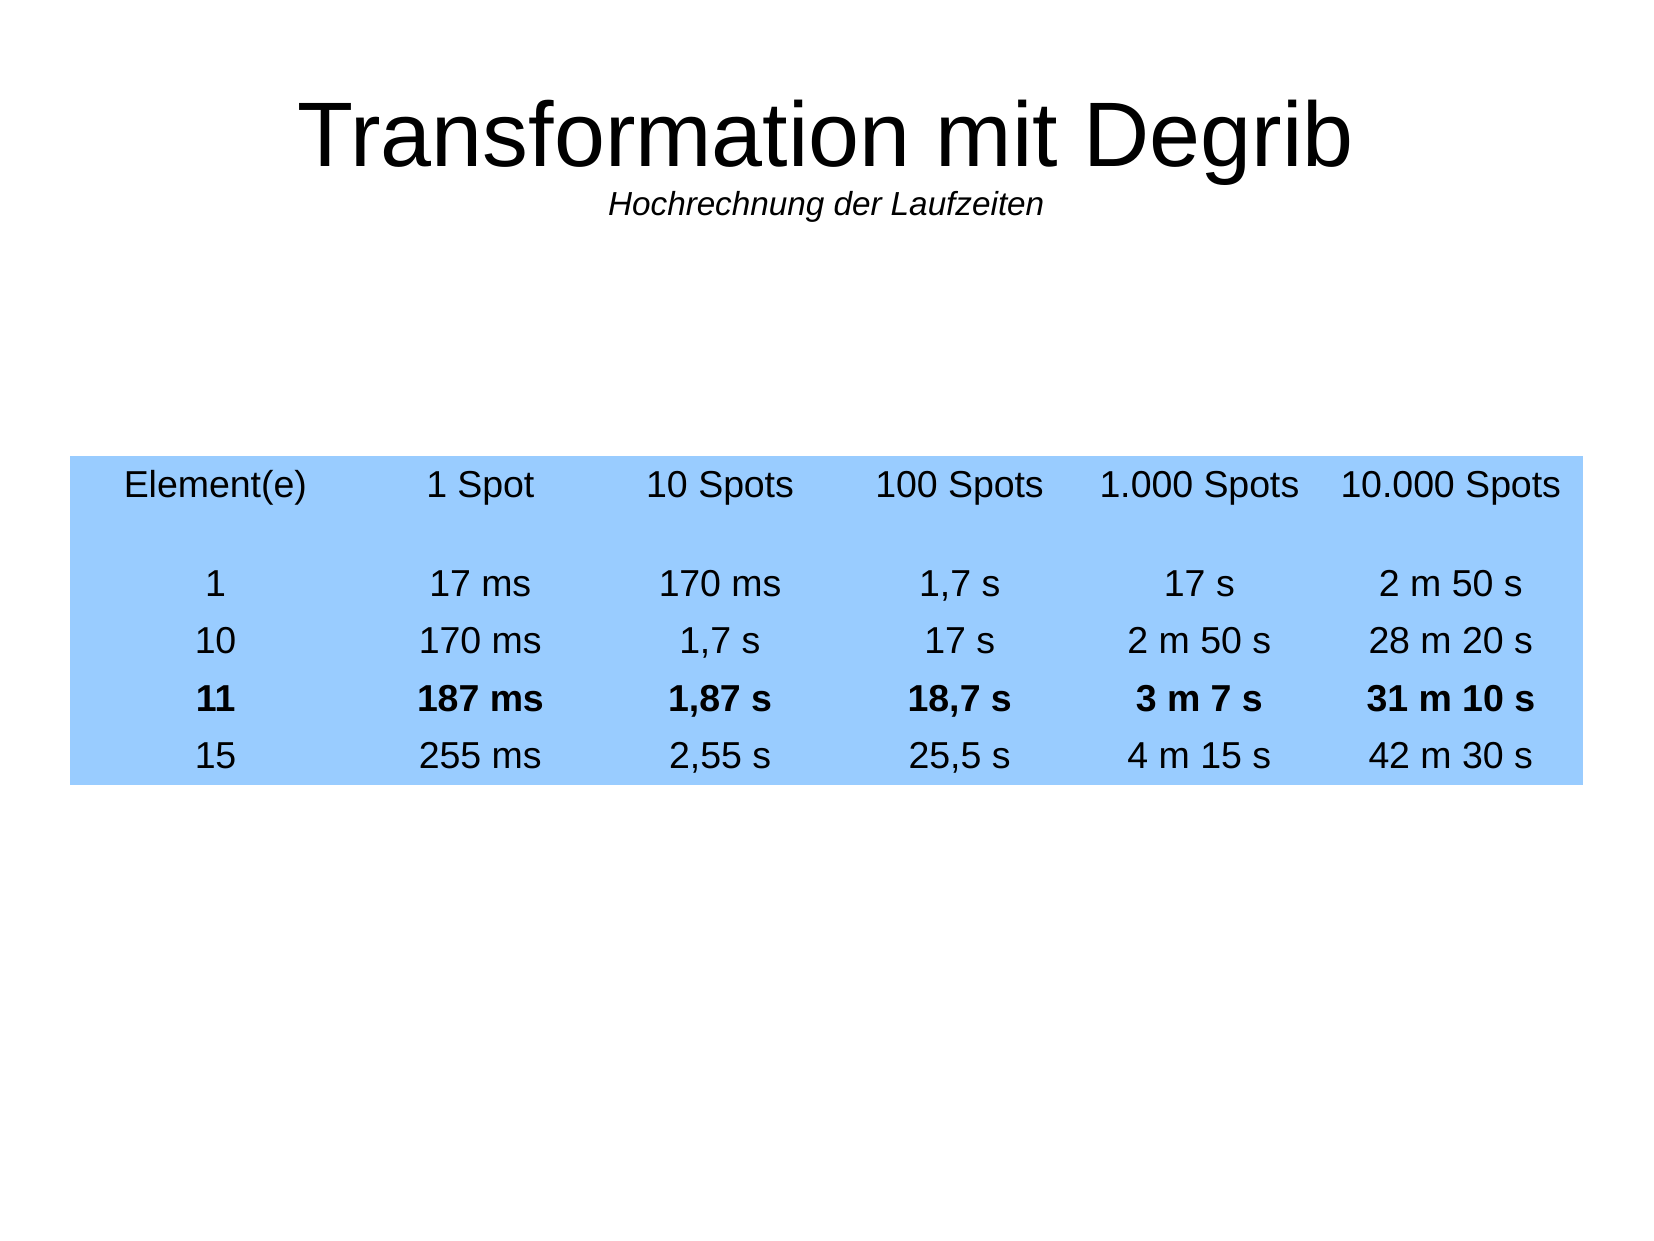

# Transformation mit Degrib Hochrechnung der Laufzeiten
| Element(e) | 1 Spot | 10 Spots | 100 Spots | 1.000 Spots | 10.000 Spots |
| --- | --- | --- | --- | --- | --- |
| 1 | 17 ms | 170 ms | 1,7 s | 17 s | 2 m 50 s |
| 10 | 170 ms | 1,7 s | 17 s | 2 m 50 s | 28 m 20 s |
| 11 | 187 ms | 1,87 s | 18,7 s | 3 m 7 s | 31 m 10 s |
| 15 | 255 ms | 2,55 s | 25,5 s | 4 m 15 s | 42 m 30 s |